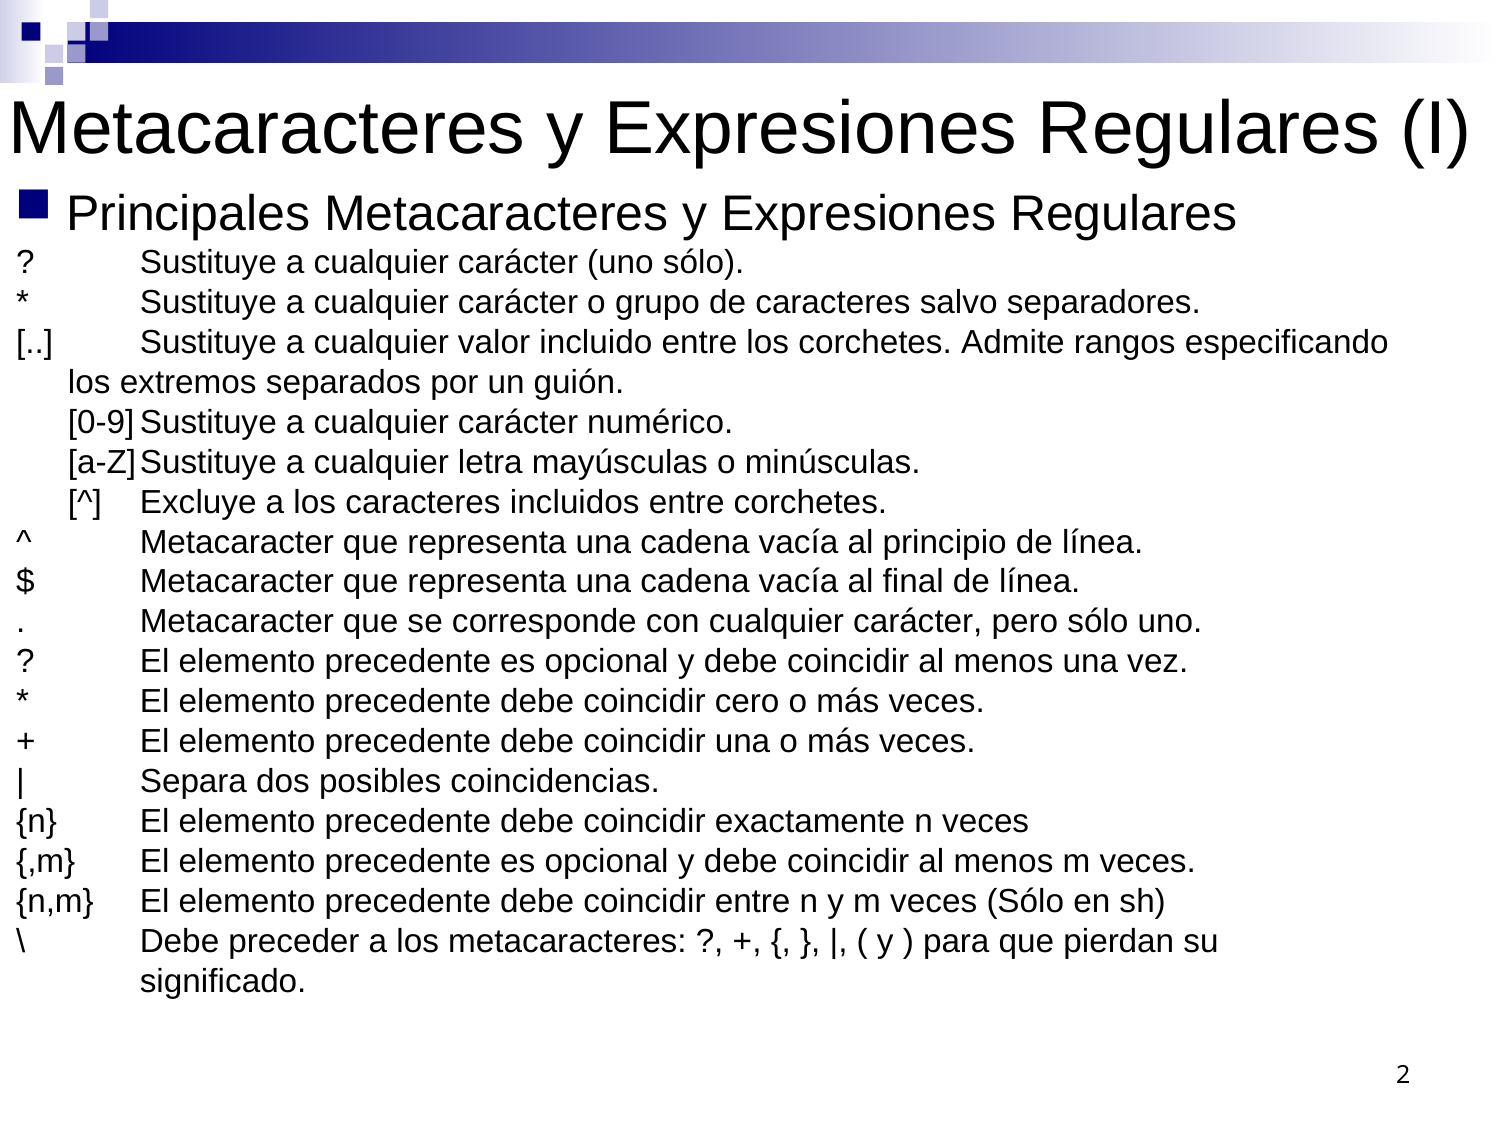

Metacaracteres y Expresiones Regulares (I)
Principales Metacaracteres y Expresiones Regulares
? 		Sustituye a cualquier carácter (uno sólo).
* 		Sustituye a cualquier carácter o grupo de caracteres salvo separadores.
[..] 		Sustituye a cualquier valor incluido entre los corchetes. Admite rangos especificando 	los extremos separados por un guión.
	[0-9]	Sustituye a cualquier carácter numérico.
	[a-Z]	Sustituye a cualquier letra mayúsculas o minúsculas.
	[^]	Excluye a los caracteres incluidos entre corchetes.
^		Metacaracter que representa una cadena vacía al principio de línea.
$		Metacaracter que representa una cadena vacía al final de línea.
.		Metacaracter que se corresponde con cualquier carácter, pero sólo uno.
?		El elemento precedente es opcional y debe coincidir al menos una vez.
*		El elemento precedente debe coincidir cero o más veces.
+		El elemento precedente debe coincidir una o más veces.
|		Separa dos posibles coincidencias.
{n}		El elemento precedente debe coincidir exactamente n veces
{,m}	El elemento precedente es opcional y debe coincidir al menos m veces.
{n,m}	El elemento precedente debe coincidir entre n y m veces (Sólo en sh)
\		Debe preceder a los metacaracteres: ?, +, {, }, |, ( y ) para que pierdan su
		significado.